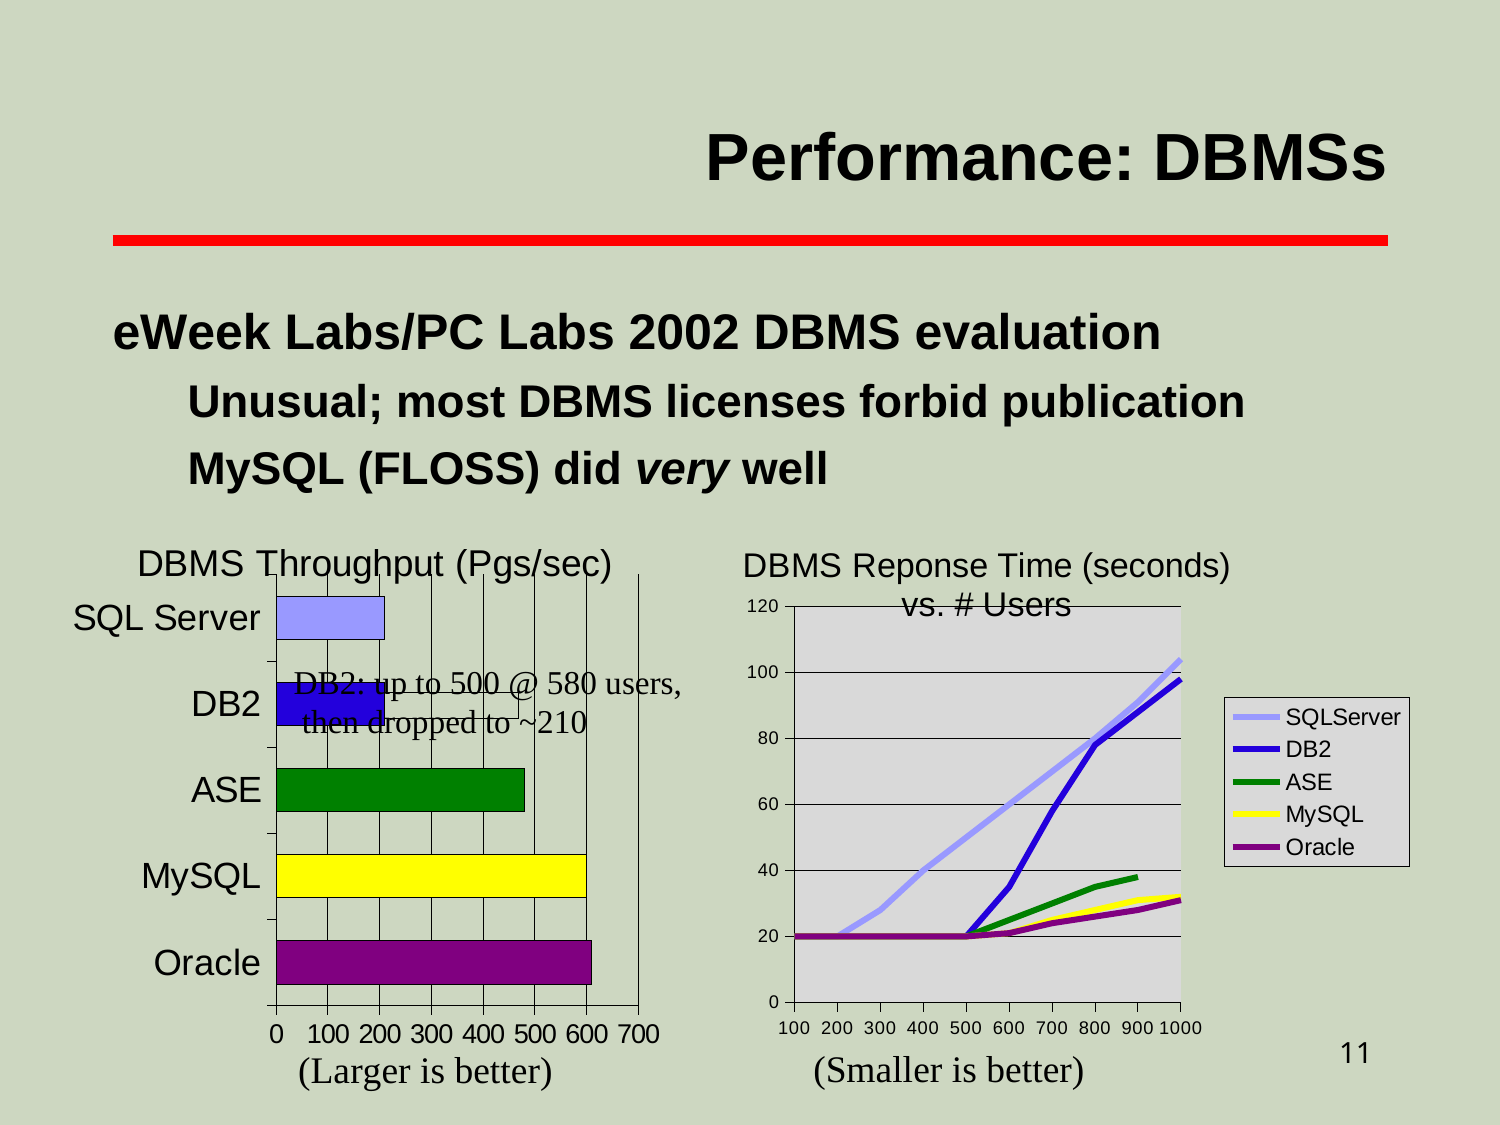

# Performance: DBMSs
eWeek Labs/PC Labs 2002 DBMS evaluation
Unusual; most DBMS licenses forbid publication
MySQL (FLOSS) did very well
### Chart: DBMS Throughput (Pgs/sec)
| Category | Throughput (pgs/sec) |
|---|---|
| SQL Server | 210.0 |
| DB2 | 210.0 |
| ASE | 480.0 |
| MySQL | 600.0 |
| Oracle | 610.0 |
### Chart: DBMS Reponse Time (seconds) vs. # Users
| Category | SQLServer | DB2 | ASE | MySQL | Oracle |
|---|---|---|---|---|---|
| 100 | 20.0 | 20.0 | 20.0 | 20.0 | 20.0 |
| 200 | 20.0 | 20.0 | 20.0 | 20.0 | 20.0 |
| 300 | 28.0 | 20.0 | 20.0 | 20.0 | 20.0 |
| 400 | 40.0 | 20.0 | 20.0 | 20.0 | 20.0 |
| 500 | 50.0 | 20.0 | 20.0 | 20.0 | 20.0 |
| 600 | 60.0 | 35.0 | 25.0 | 21.0 | 21.0 |
| 700 | 70.0 | 58.0 | 30.0 | 25.0 | 24.0 |
| 800 | 80.0 | 78.0 | 35.0 | 28.0 | 26.0 |
| 900 | 91.0 | 88.0 | 38.0 | 31.0 | 28.0 |
| 1000 | 104.0 | 98.0 | None | 32.0 | 31.0 |DB2: up to 500 @ 580 users,
 then dropped to ~210
(Smaller is better)
(Larger is better)